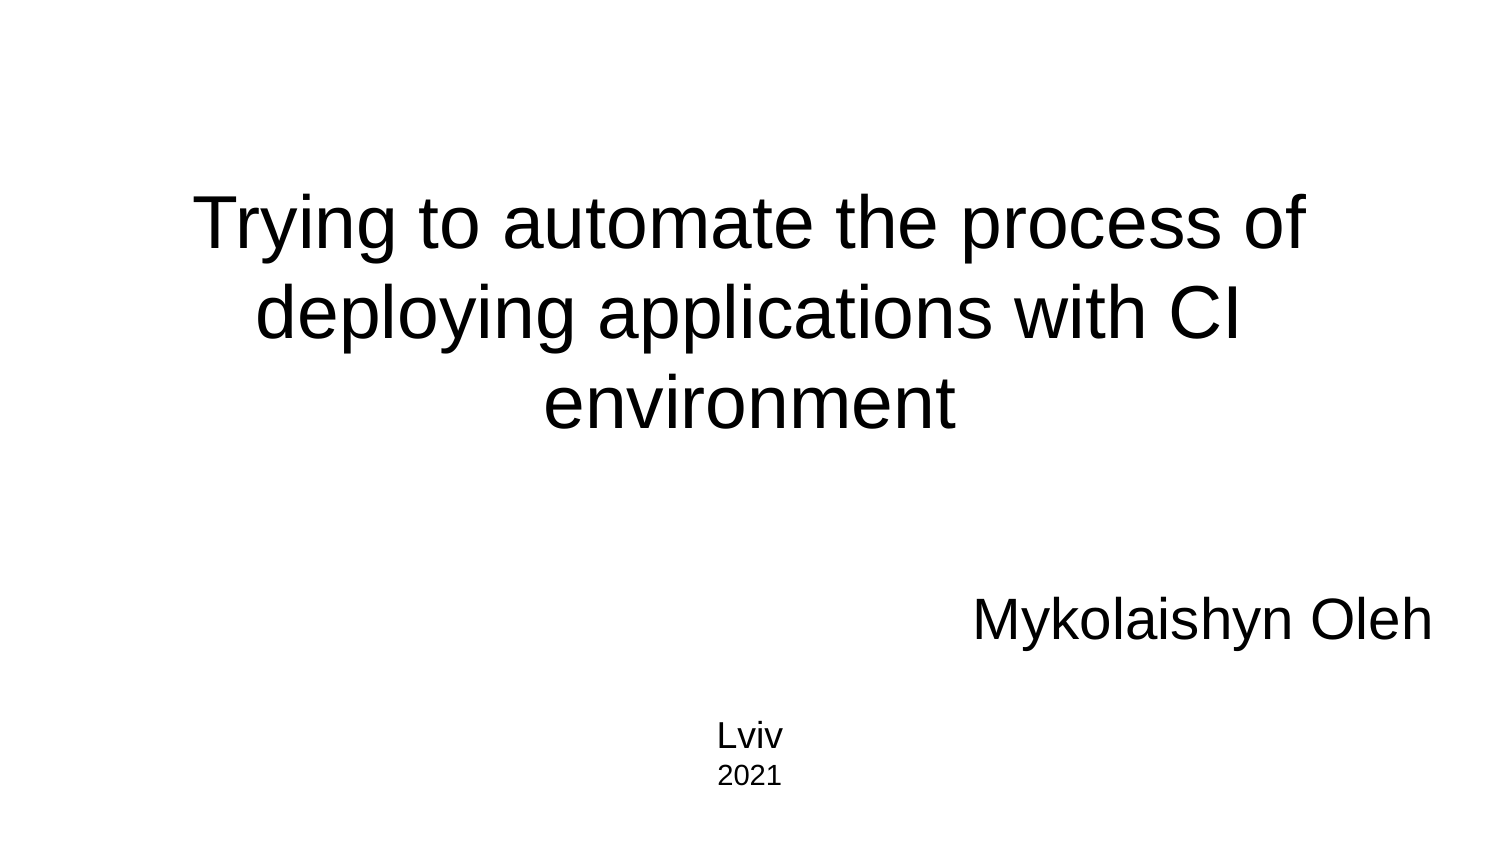

Trying to automate the process of deploying applications with CI environment
Mykolaishyn Oleh
Lviv
2021